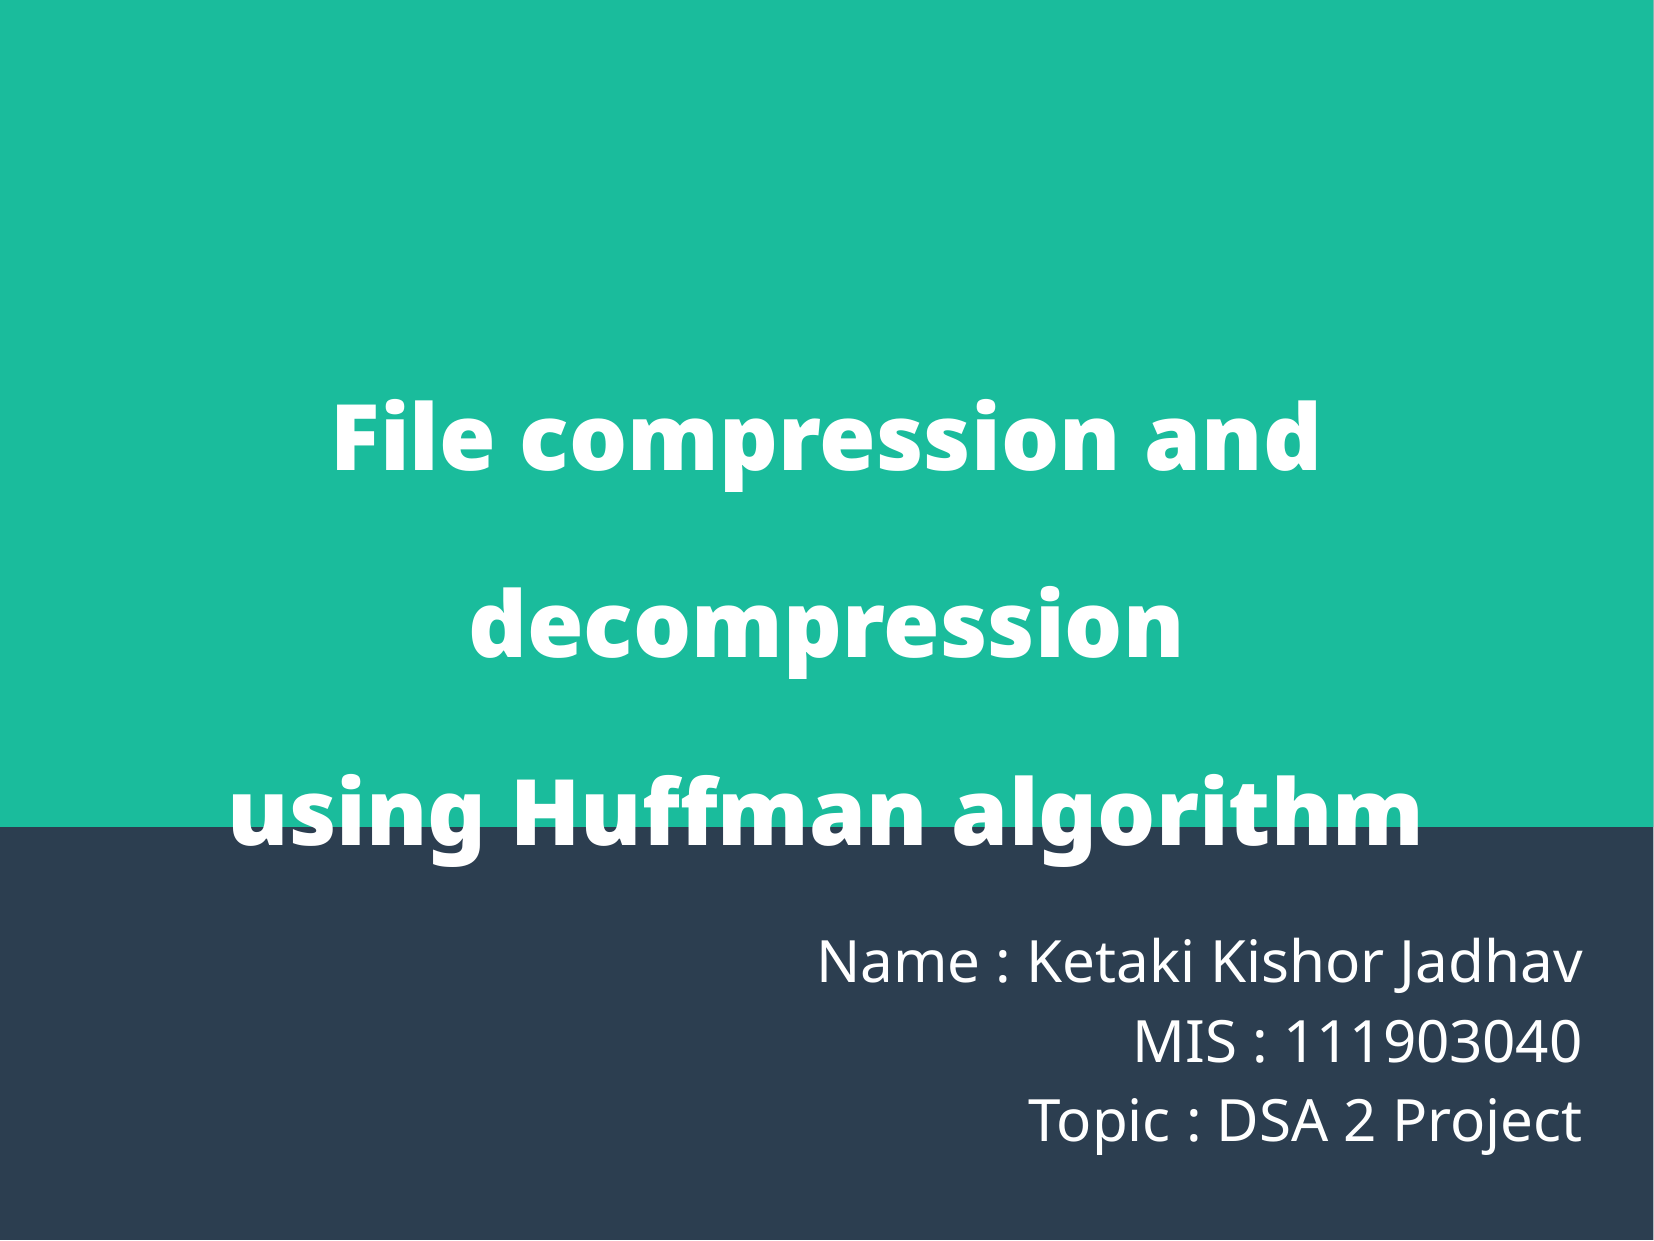

# File compression and decompression using Huffman algorithm
Name : Ketaki Kishor Jadhav
MIS : 111903040
Topic : DSA 2 Project